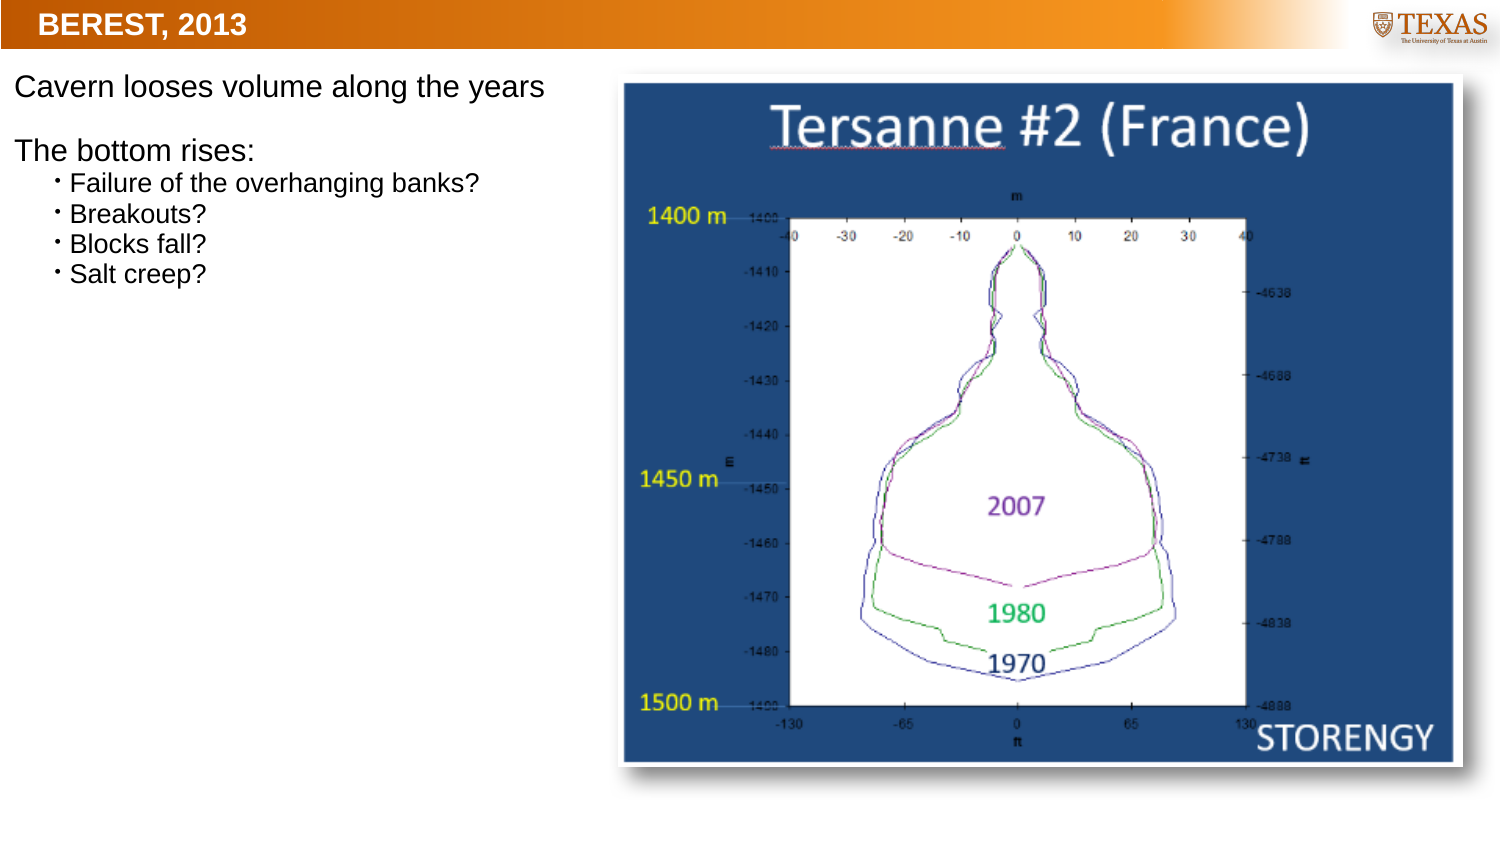

# BEREST, 2013
Cavern looses volume along the years
The bottom rises:
Failure of the overhanging banks?
Breakouts?
Blocks fall?
Salt creep?